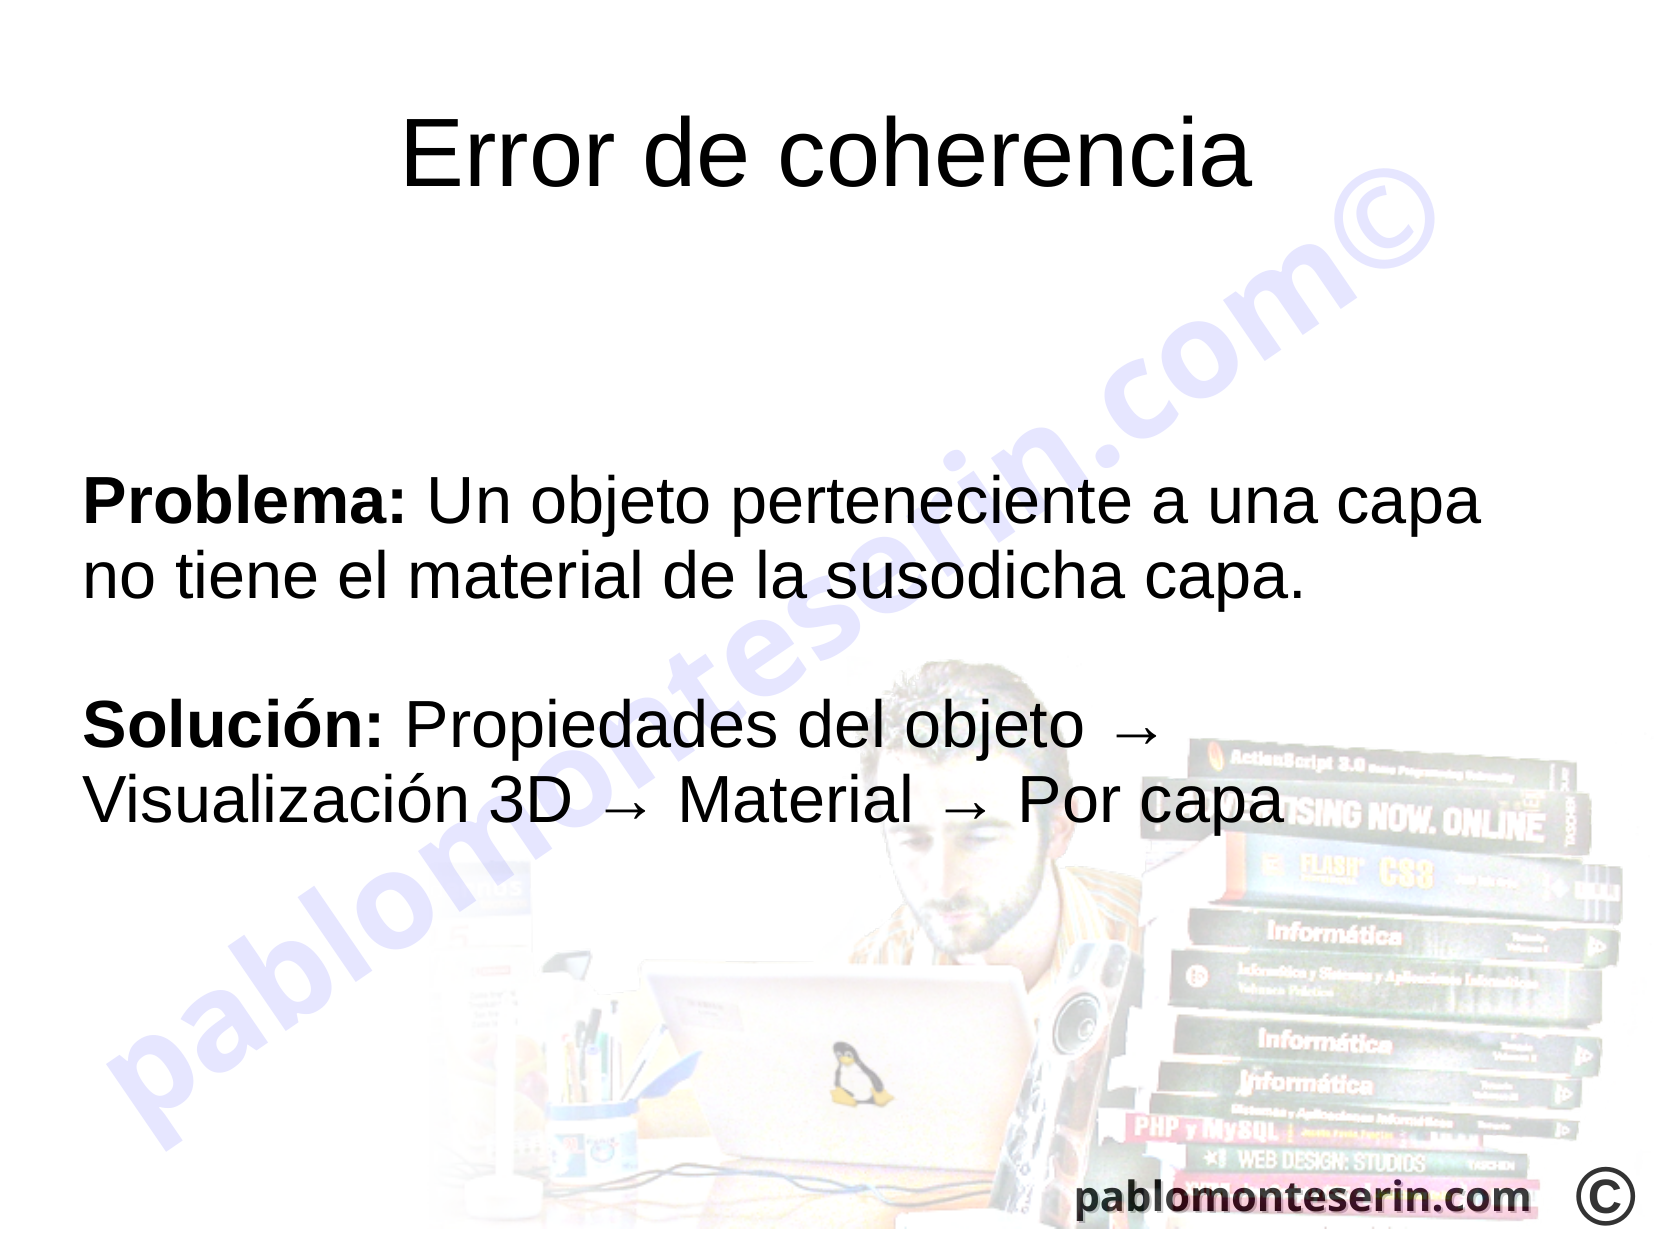

# Error de coherencia
Problema: Un objeto perteneciente a una capa no tiene el material de la susodicha capa.
Solución: Propiedades del objeto → Visualización 3D → Material → Por capa